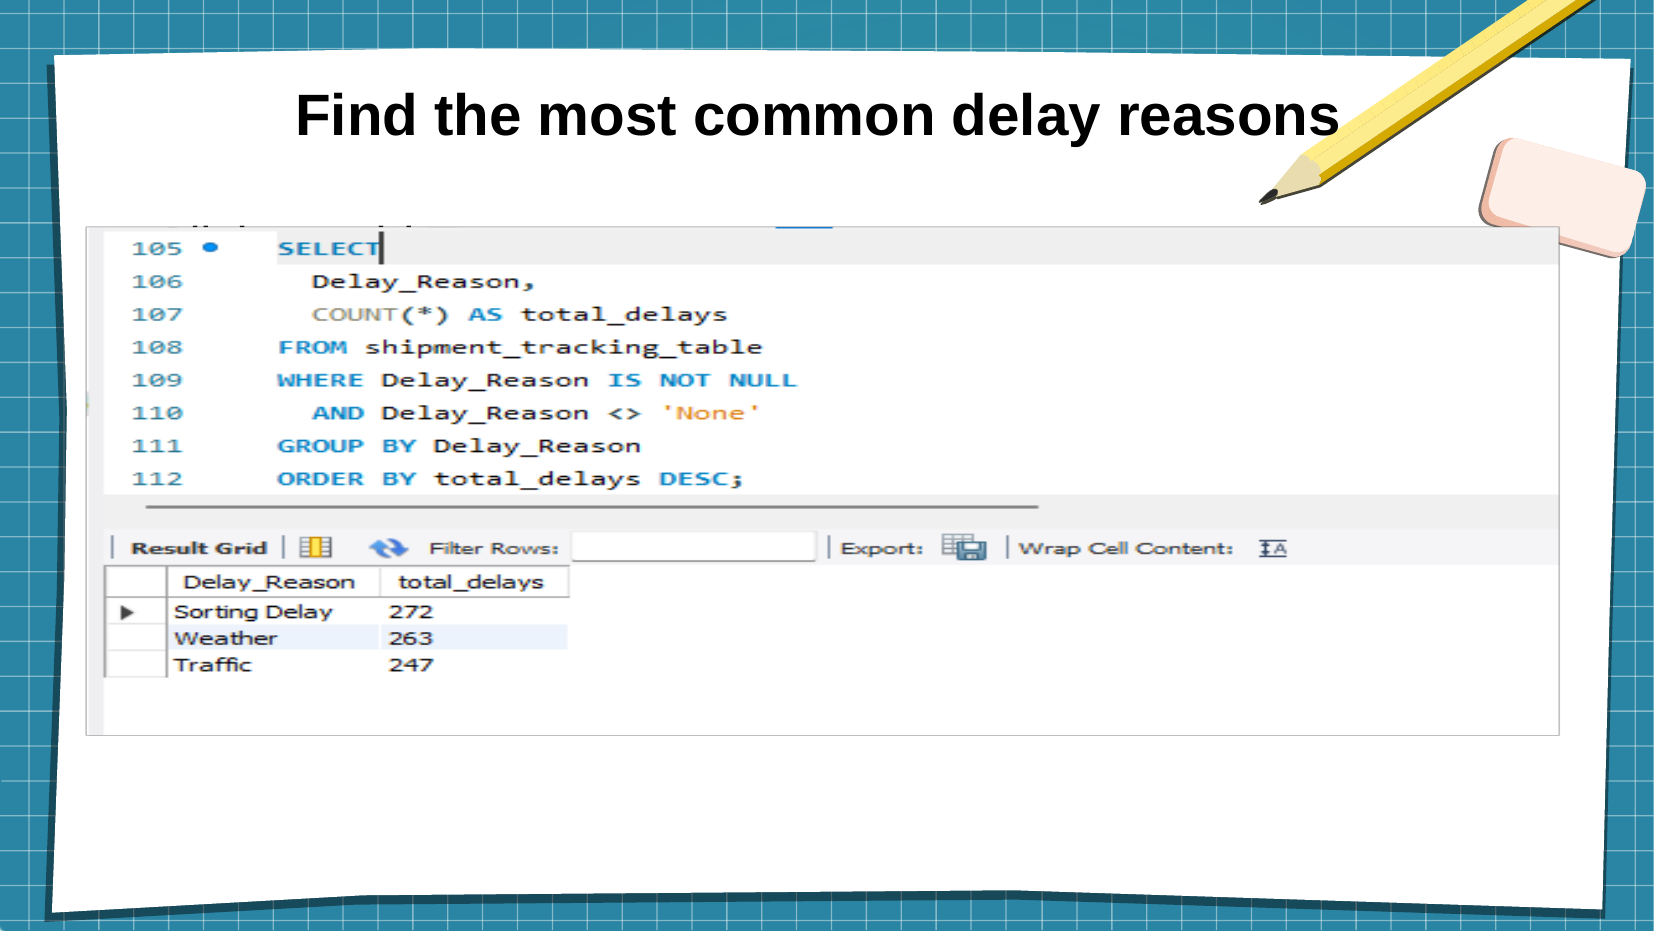

# Find the most common delay reasons
Click to add Text